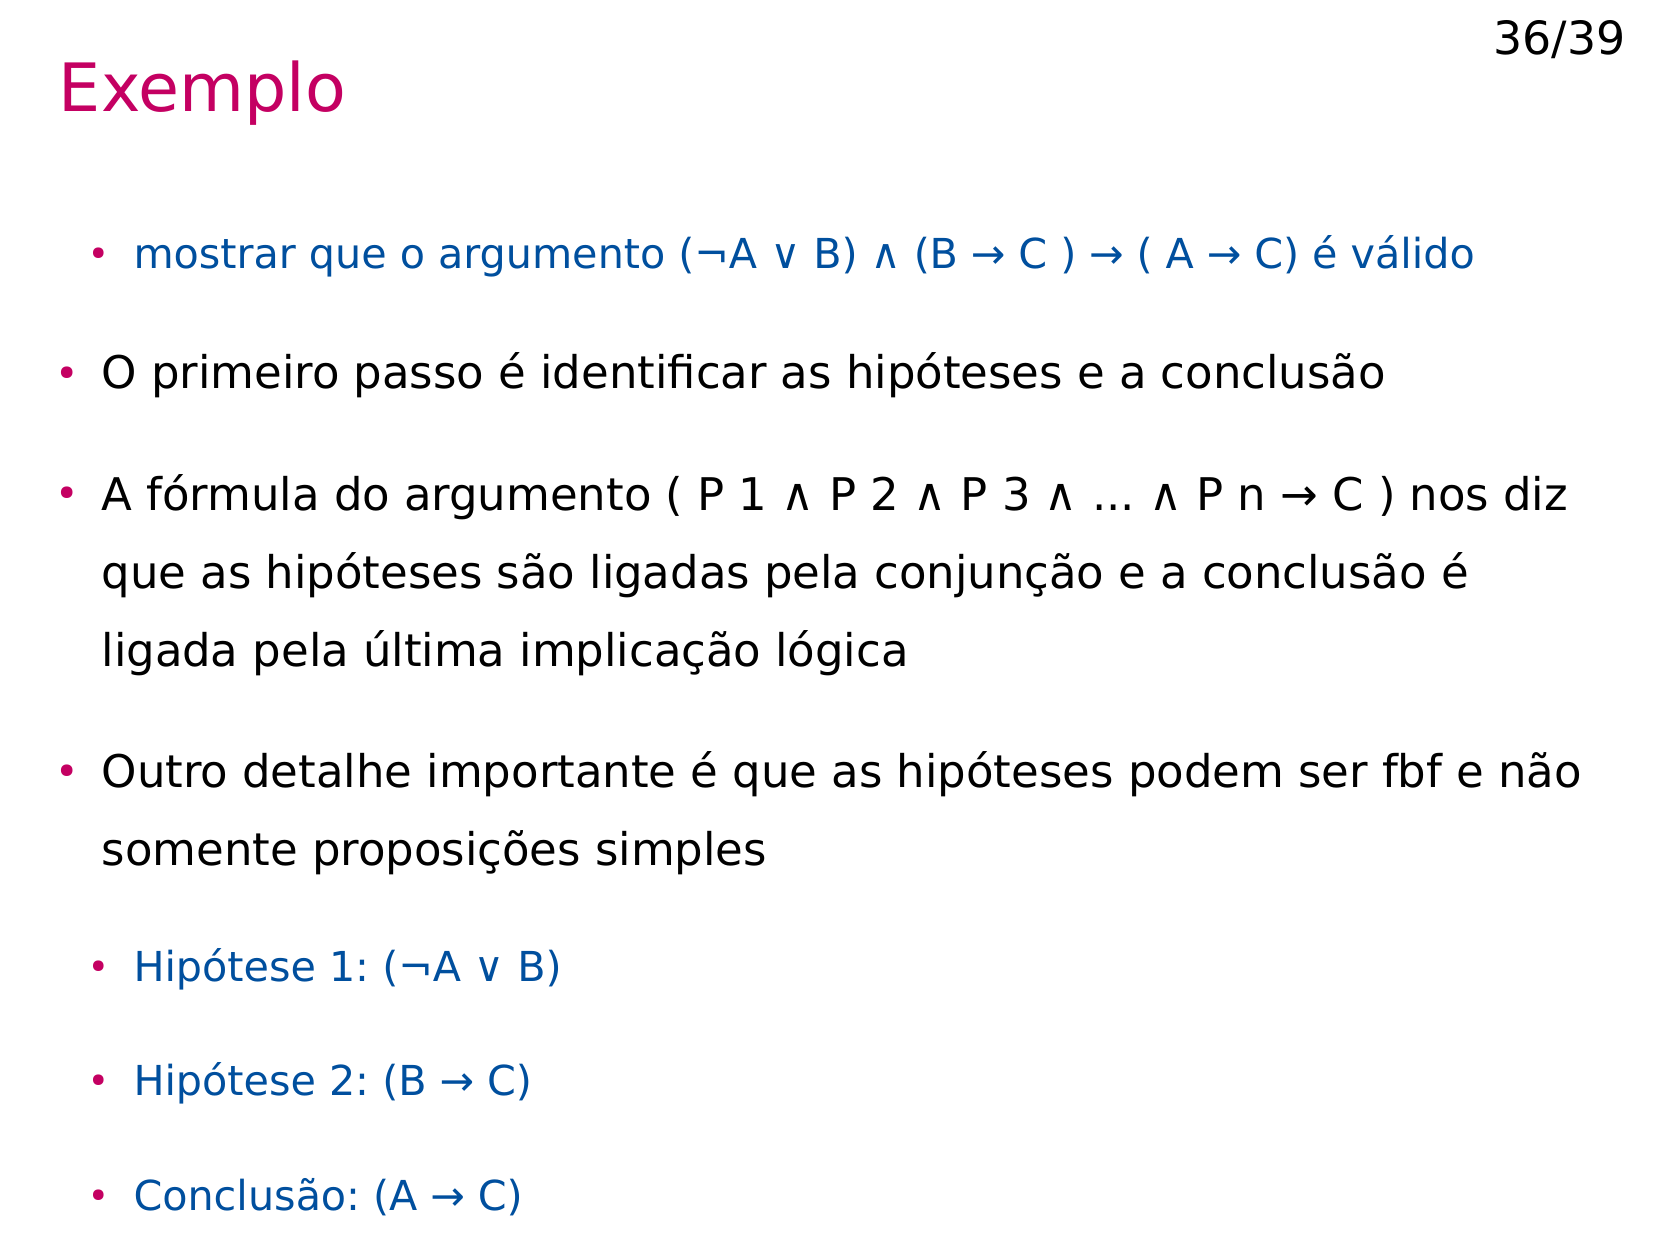

36
# Exemplo
mostrar que o argumento (¬A ∨ B) ∧ (B → C ) → ( A → C) é válido
O primeiro passo é identificar as hipóteses e a conclusão
A fórmula do argumento ( P 1 ∧ P 2 ∧ P 3 ∧ ... ∧ P n → C ) nos diz que as hipóteses são ligadas pela conjunção e a conclusão é ligada pela última implicação lógica
Outro detalhe importante é que as hipóteses podem ser fbf e não somente proposições simples
Hipótese 1: (¬A ∨ B)
Hipótese 2: (B → C)
Conclusão: (A → C)